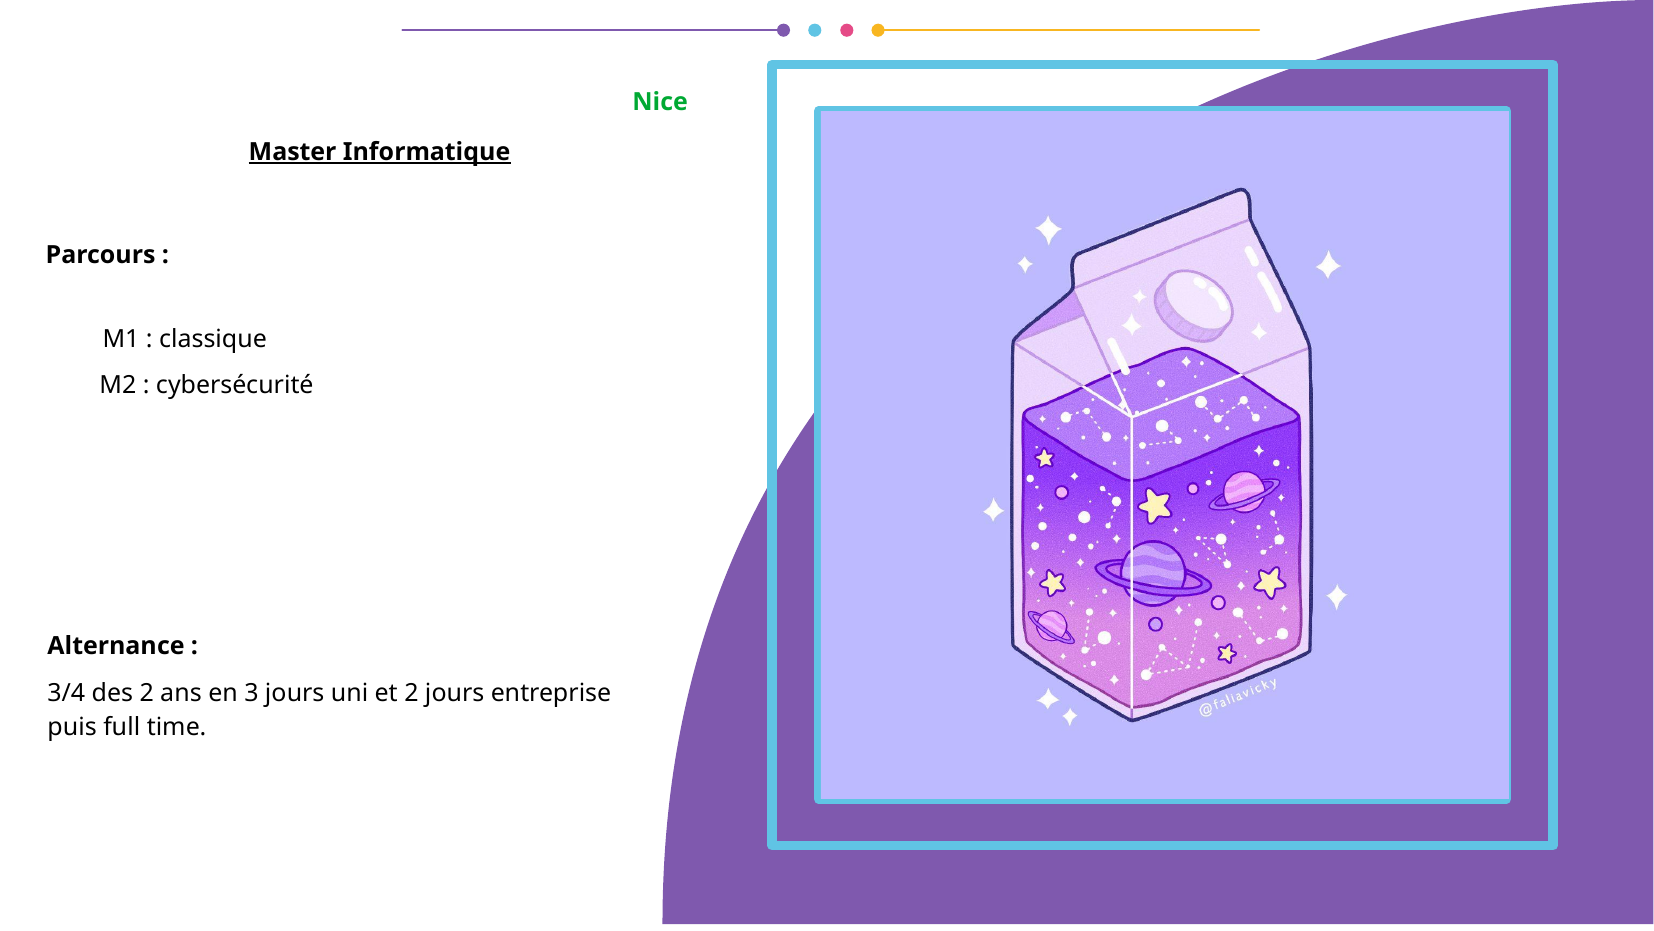

# Master Informatique
Nice
Parcours :
M1 : classique
M2 : cybersécurité
Alternance :
3/4 des 2 ans en 3 jours uni et 2 jours entreprise puis full time.